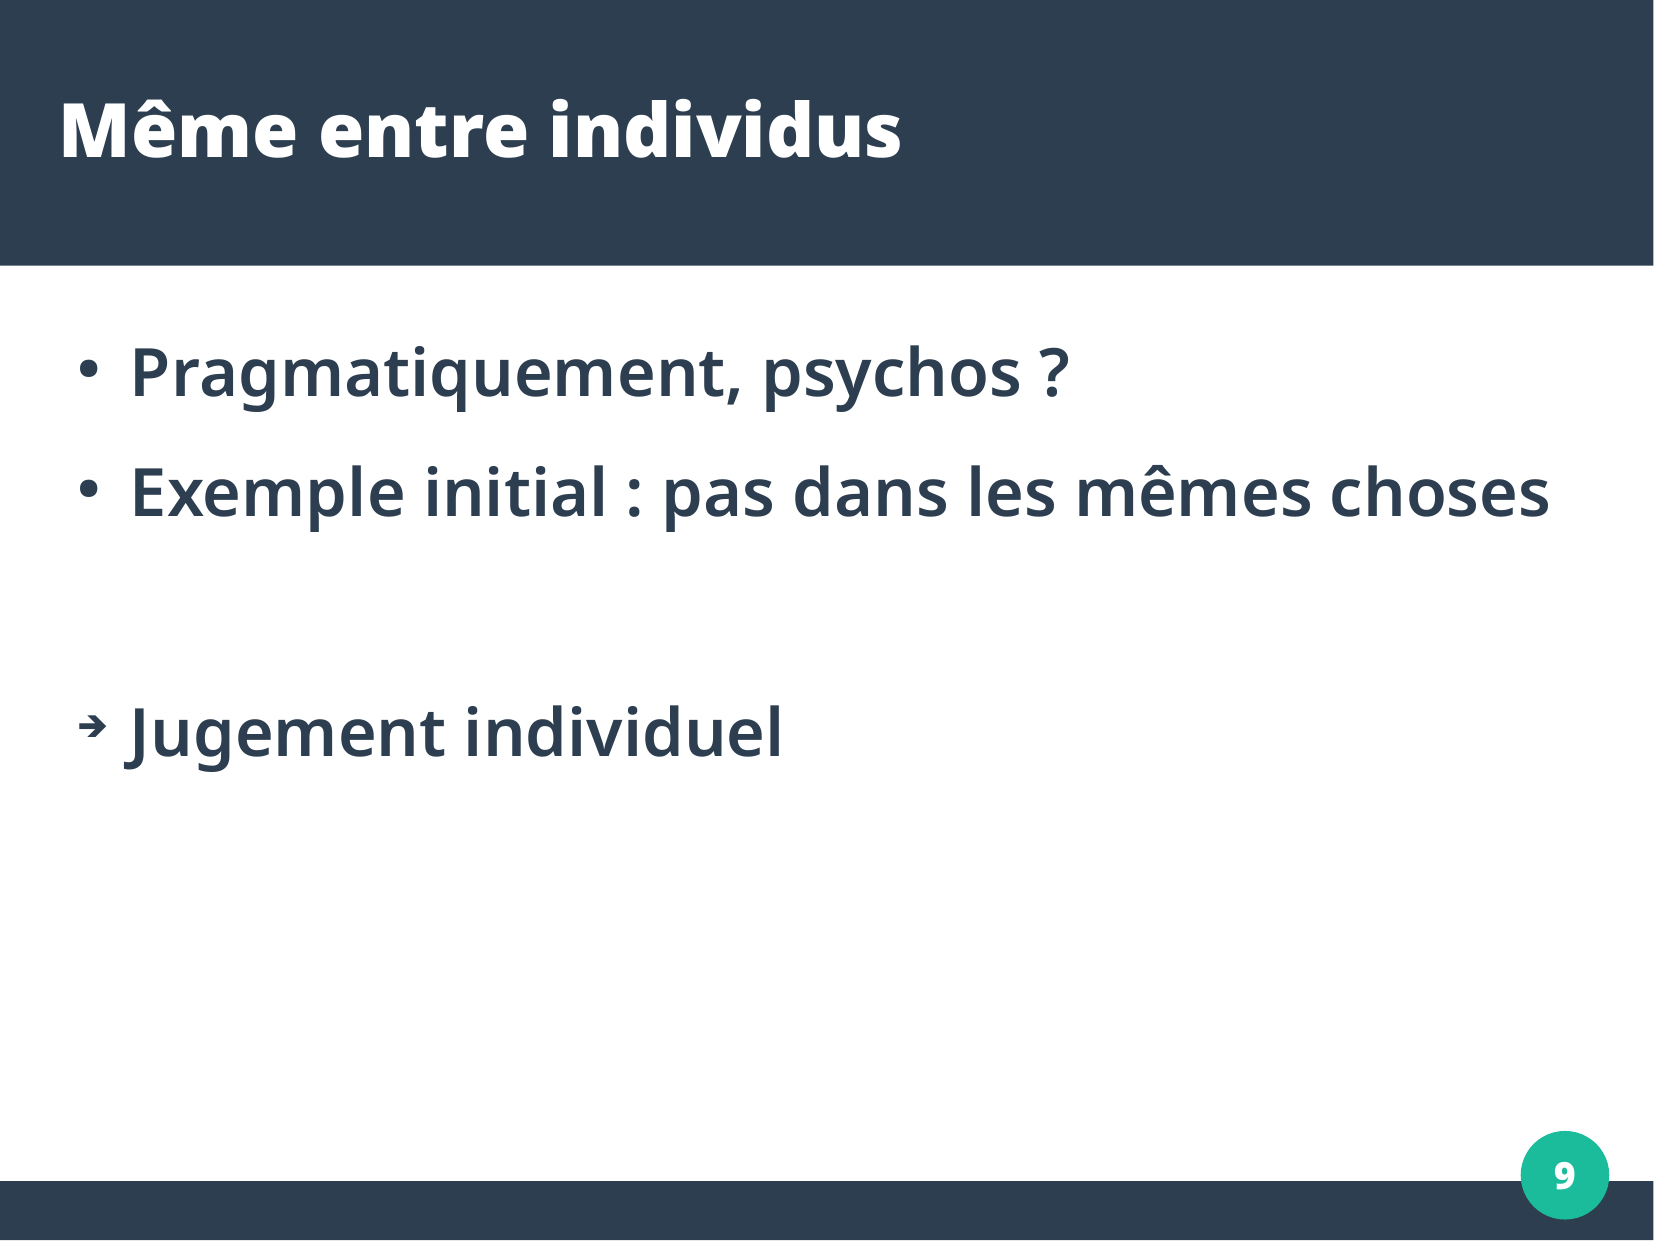

# Même entre individus
Pragmatiquement, psychos ?
Exemple initial : pas dans les mêmes choses
Jugement individuel
9